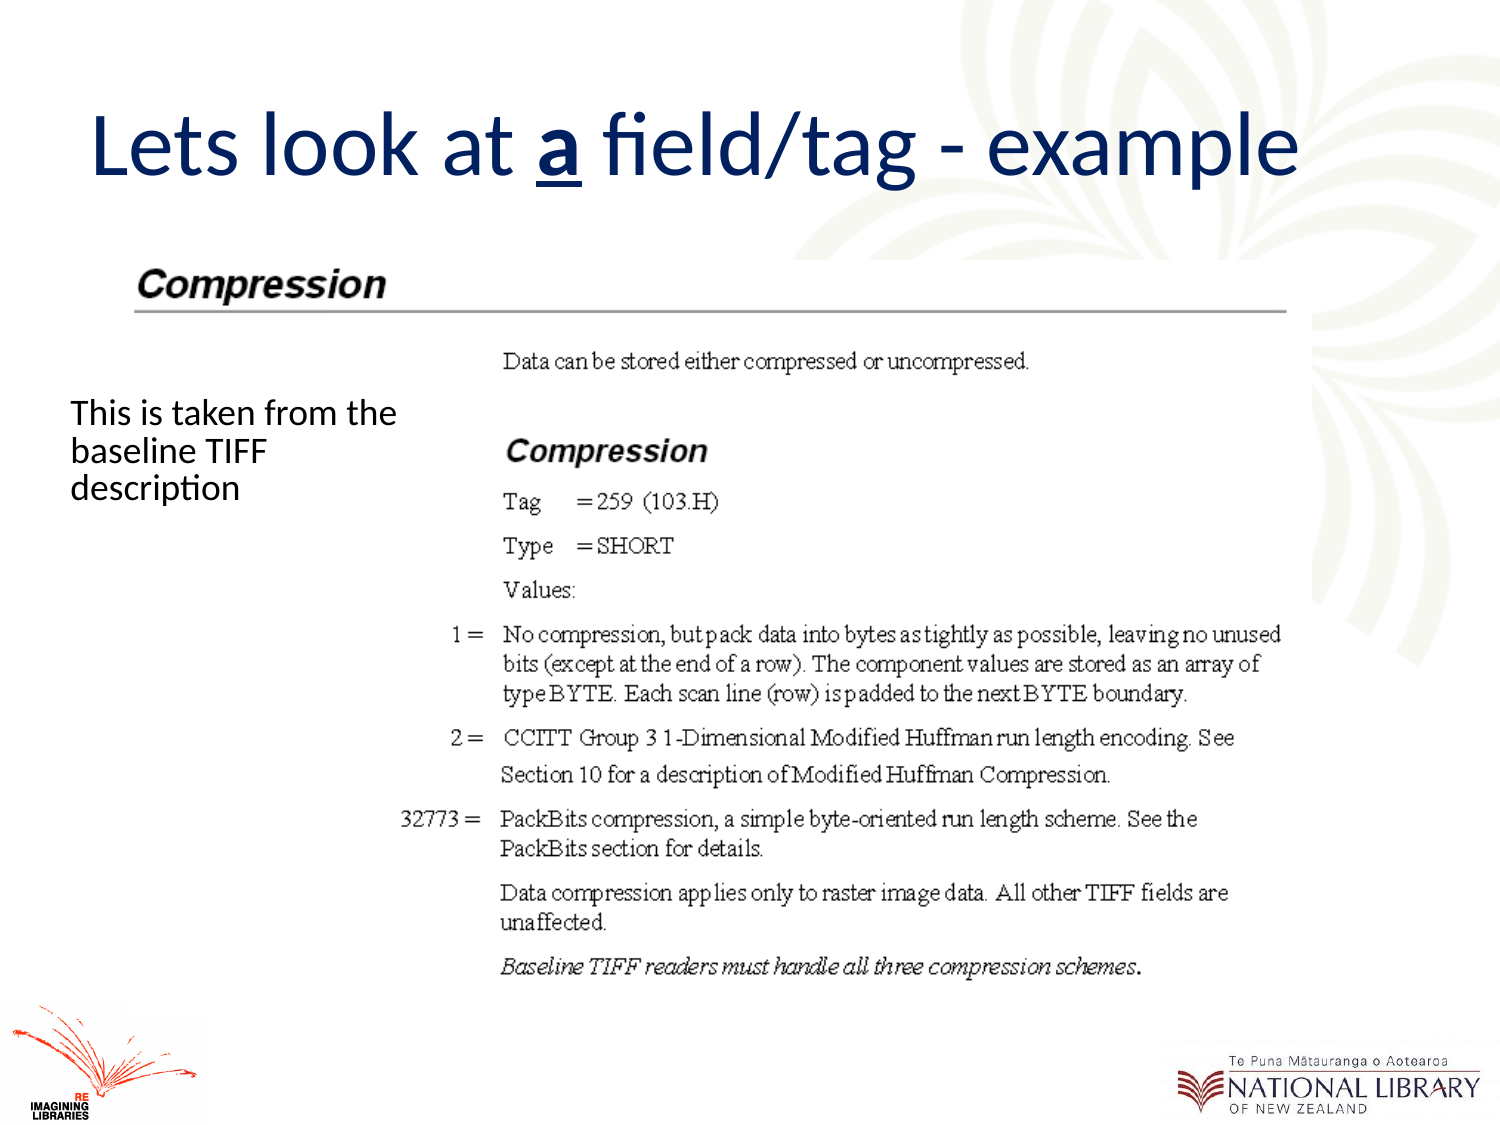

# Lets look at a field/tag - example
This is taken from the baseline TIFF description